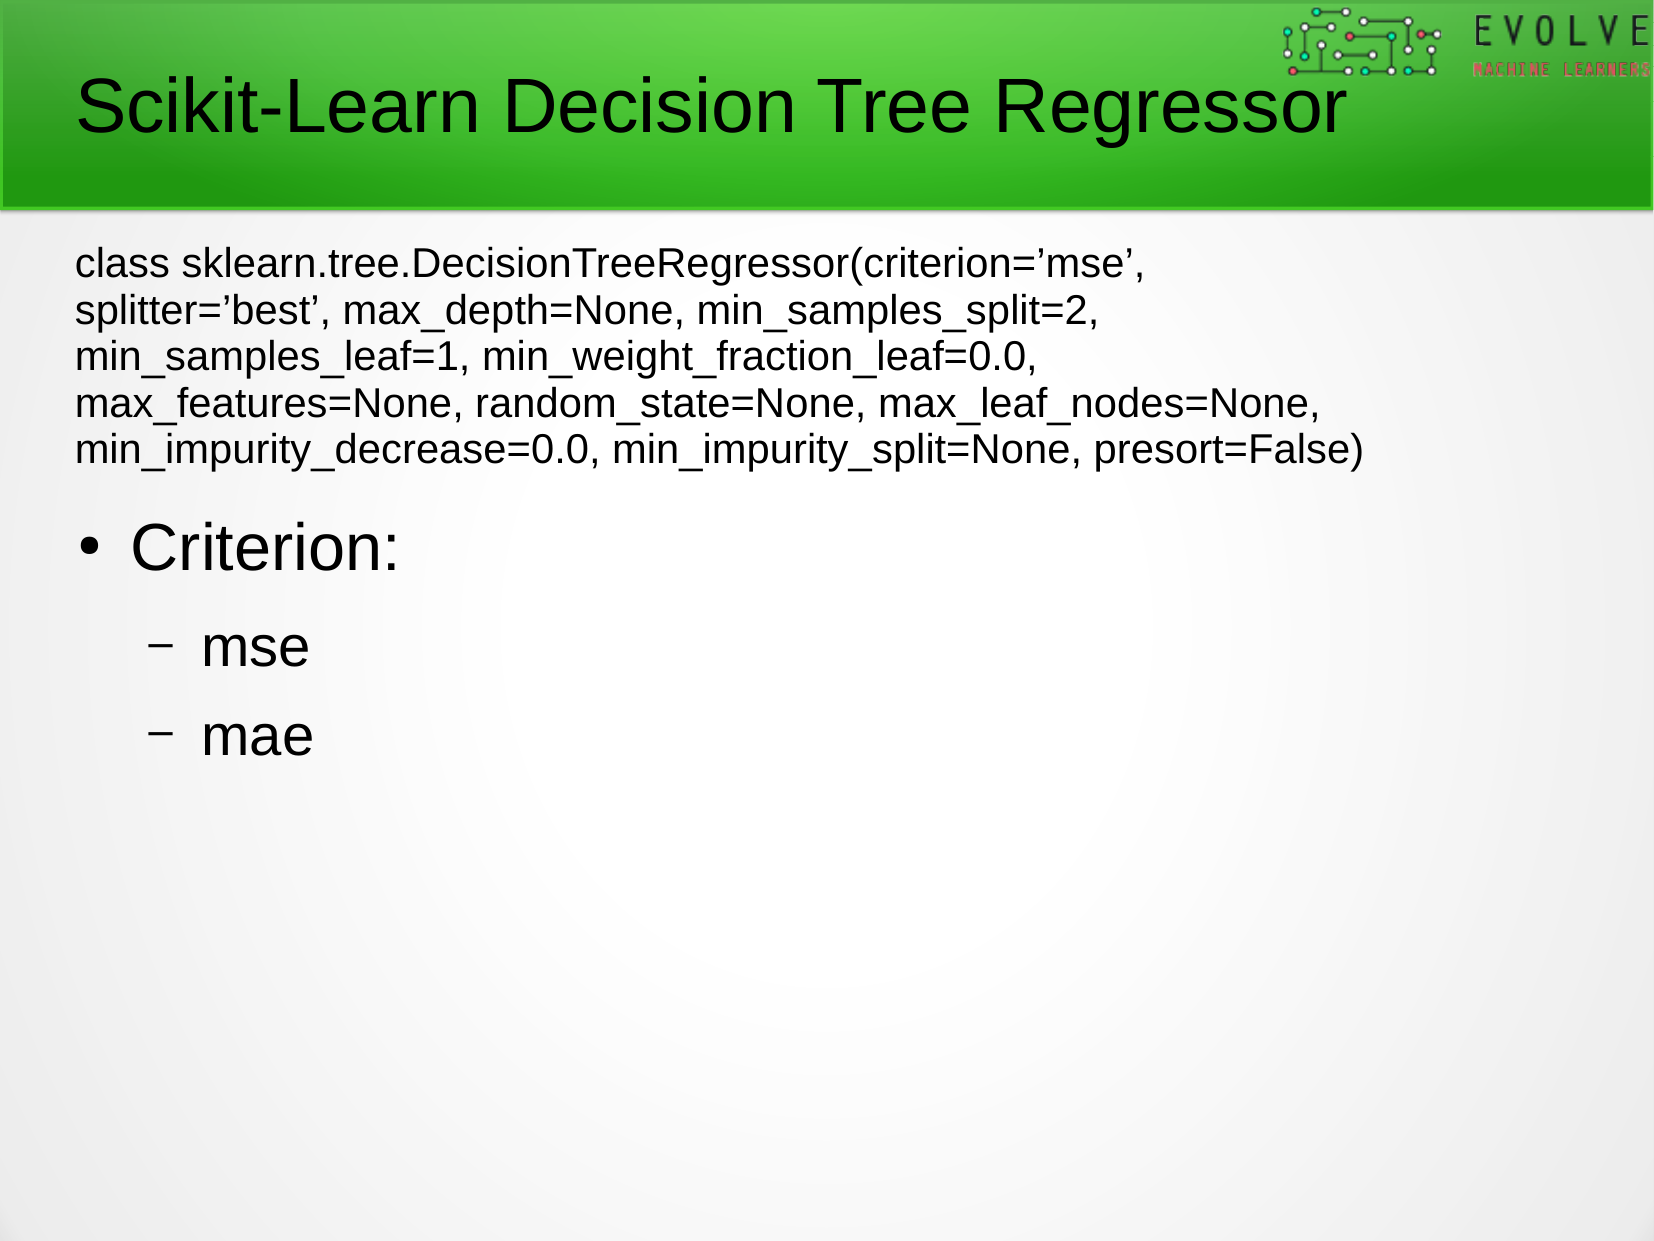

Scikit-Learn Decision Tree Regressor
class sklearn.tree.DecisionTreeRegressor(criterion=’mse’, splitter=’best’, max_depth=None, min_samples_split=2, min_samples_leaf=1, min_weight_fraction_leaf=0.0, max_features=None, random_state=None, max_leaf_nodes=None, min_impurity_decrease=0.0, min_impurity_split=None, presort=False)
# Criterion:
mse
mae